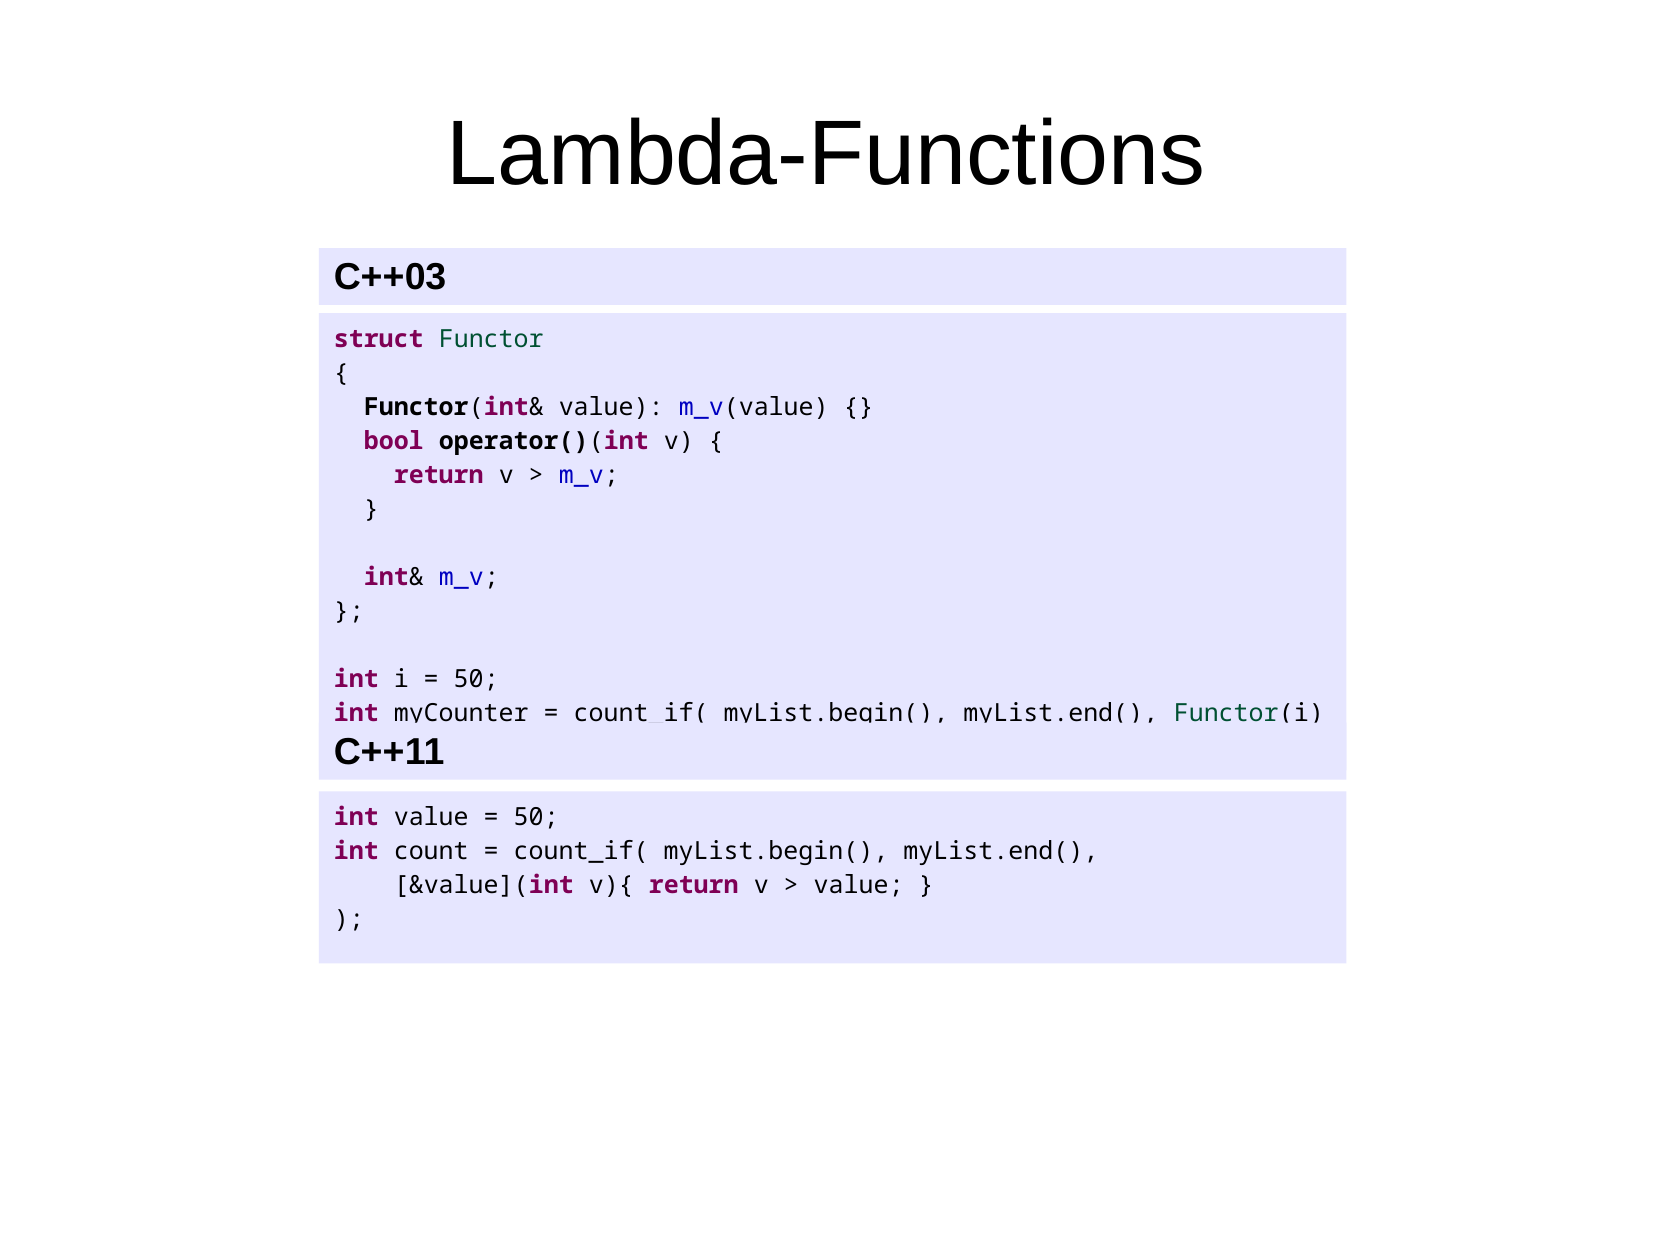

# Lambda-Functions
C++03
struct Functor
{
 Functor(int& value): m_v(value) {}
 bool operator()(int v) {
 return v > m_v;
 }
 int& m_v;
};
int i = 50;
int myCounter = count_if( myList.begin(), myList.end(), Functor(i) );
C++11
int value = 50;
int count = count_if( myList.begin(), myList.end(),
 [&value](int v){ return v > value; }
);